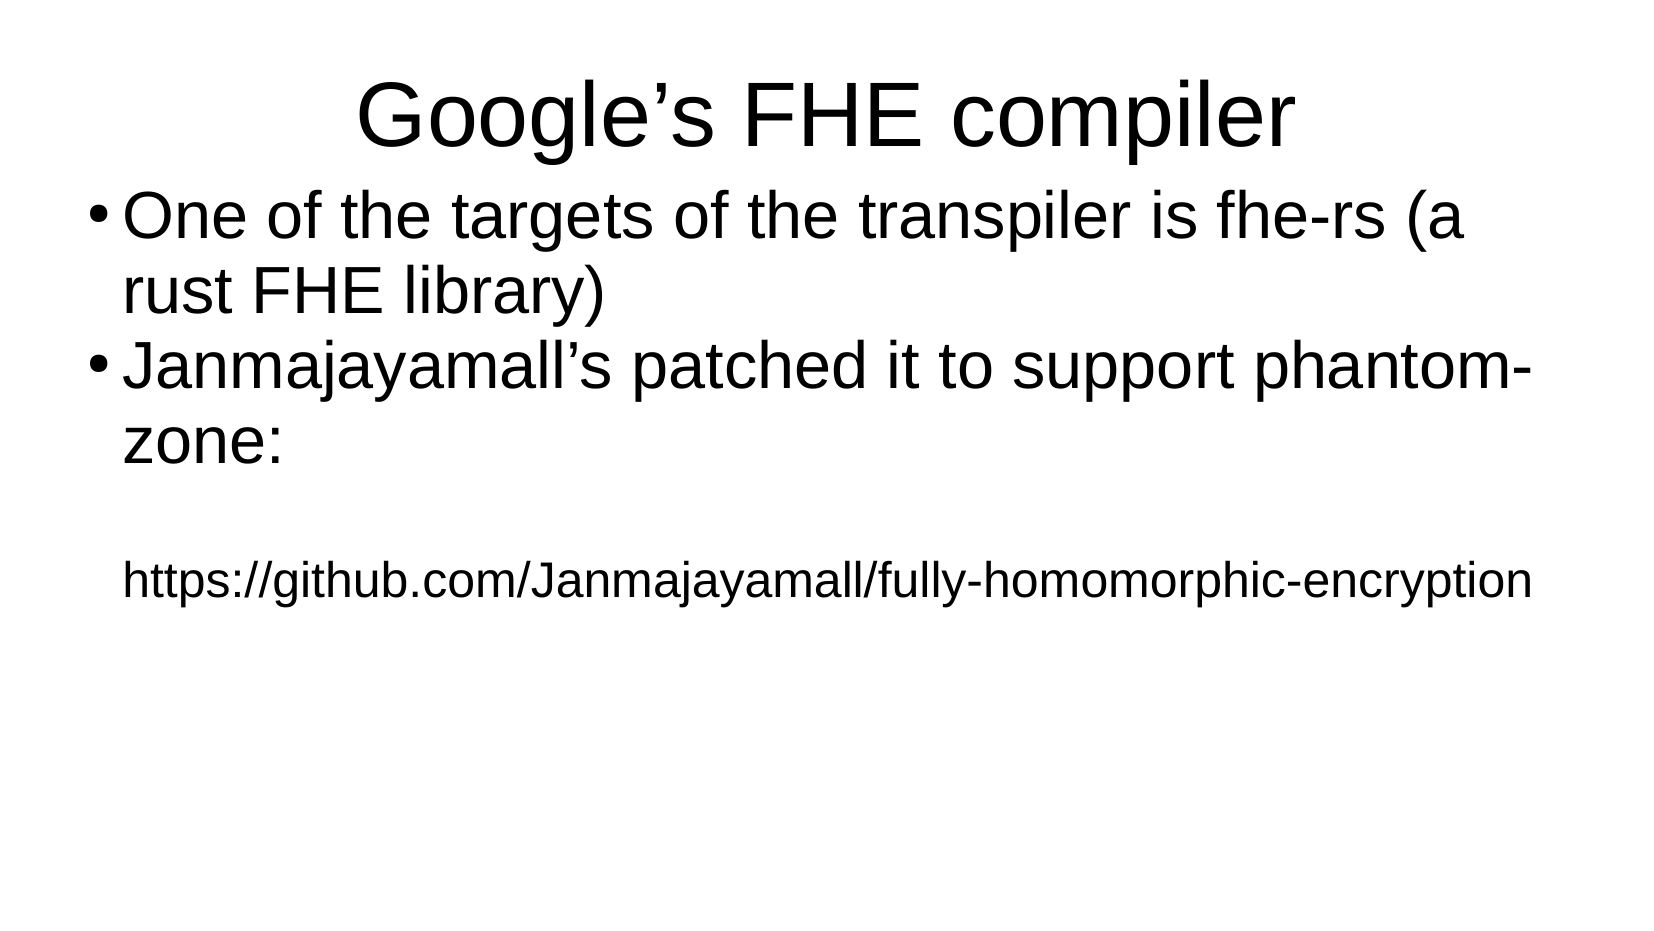

# Google’s FHE compiler
One of the targets of the transpiler is fhe-rs (a rust FHE library)
Janmajayamall’s patched it to support phantom-zone:
https://github.com/Janmajayamall/fully-homomorphic-encryption